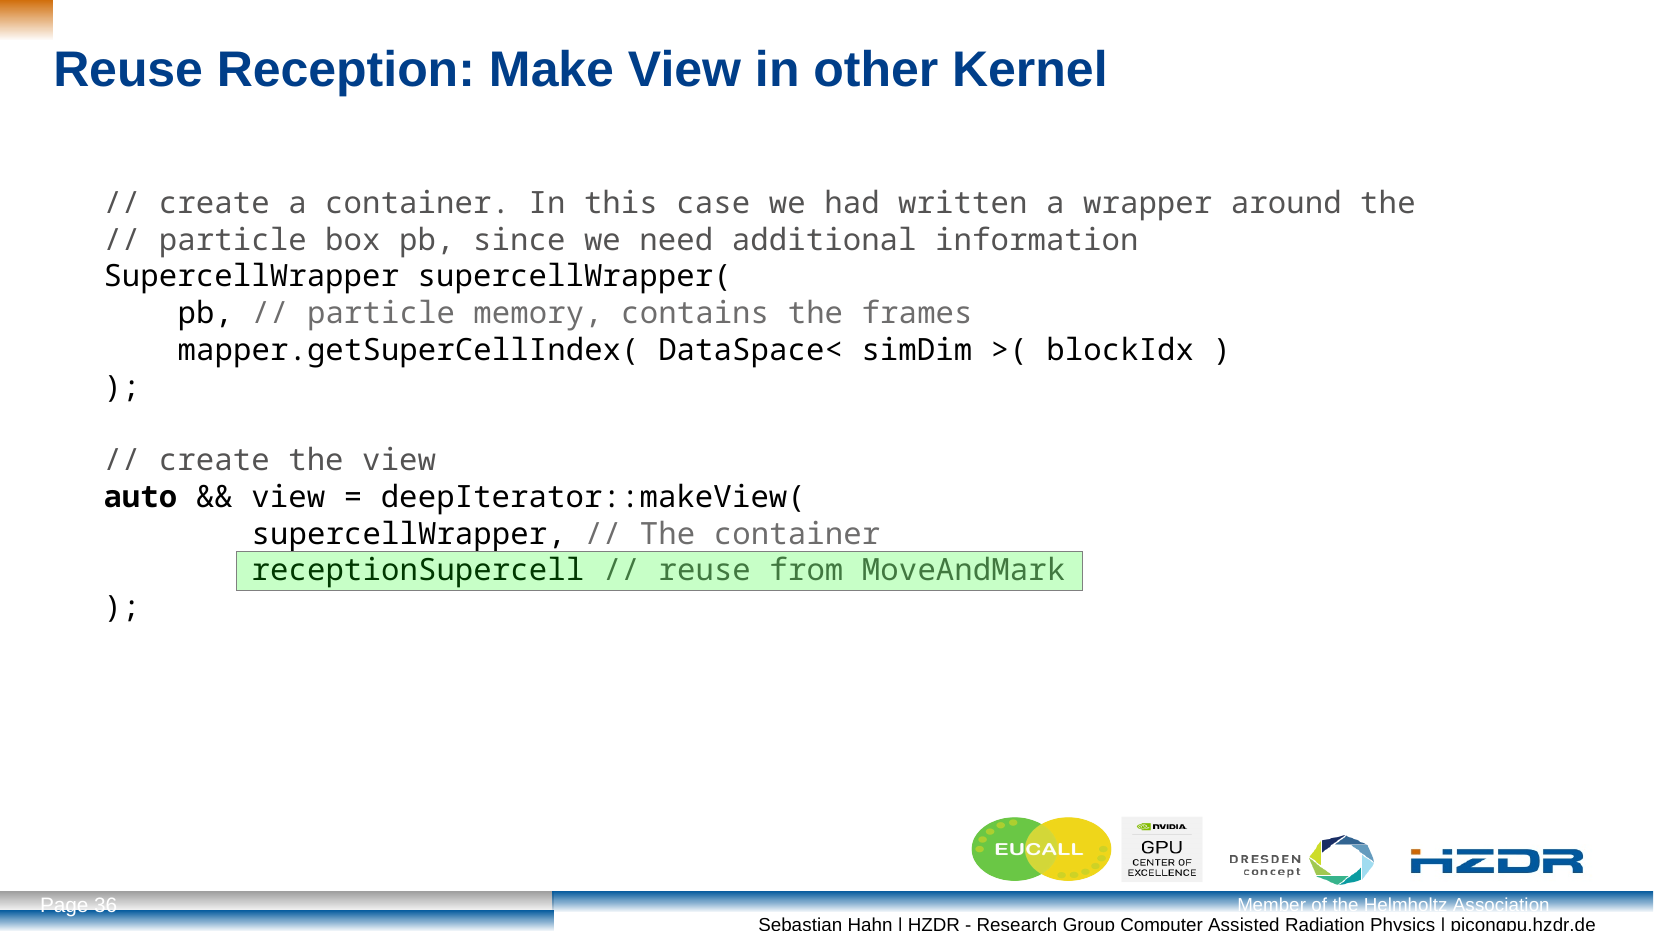

# Reuse Reception: Make View in other Kernel
// create a container. In this case we had written a wrapper around the
// particle box pb, since we need additional information
SupercellWrapper supercellWrapper(
 pb, // particle memory, contains the frames
 mapper.getSuperCellIndex( DataSpace< simDim >( blockIdx )
);
// create the view
auto && view = deepIterator::makeView(
 supercellWrapper, // The container
 receptionSupercell // reuse from MoveAndMark
);